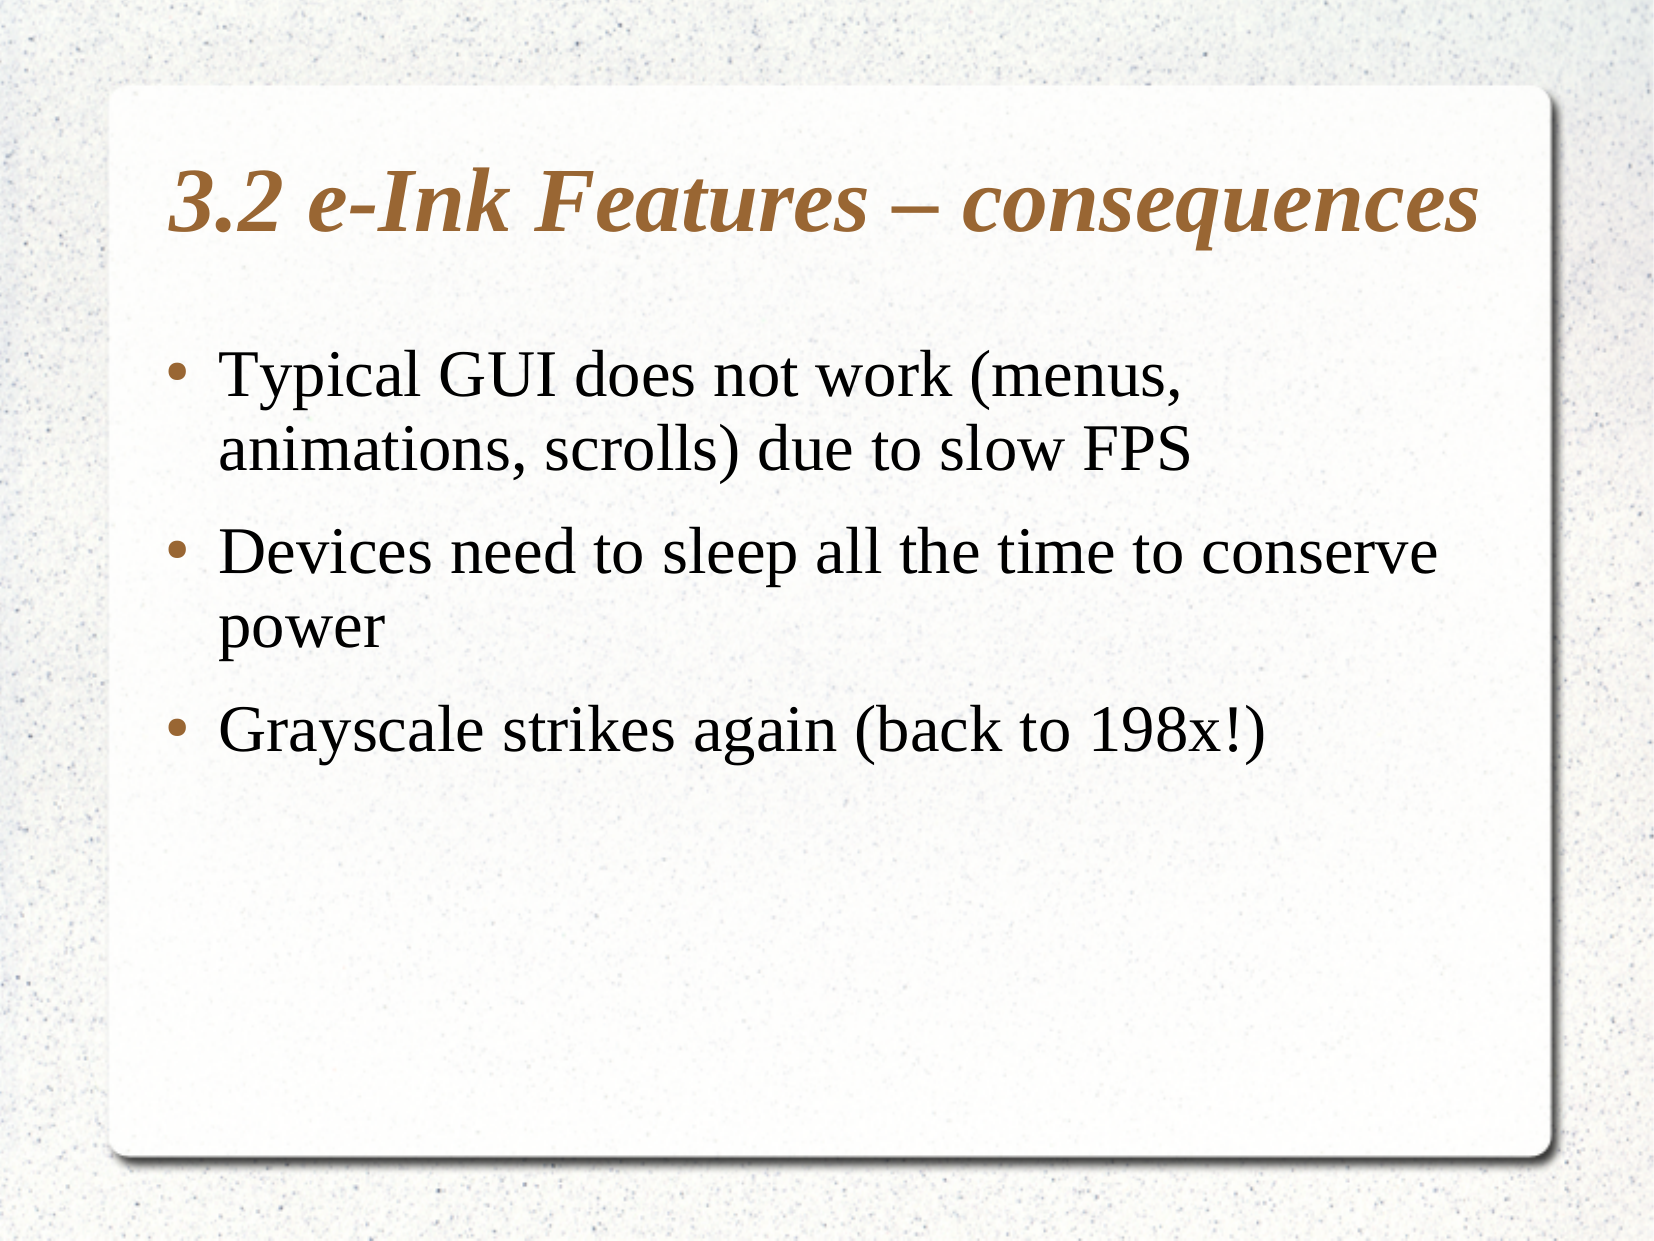

# 3.2 e-Ink Features – consequences
Typical GUI does not work (menus, animations, scrolls) due to slow FPS
Devices need to sleep all the time to conserve power
Grayscale strikes again (back to 198x!)